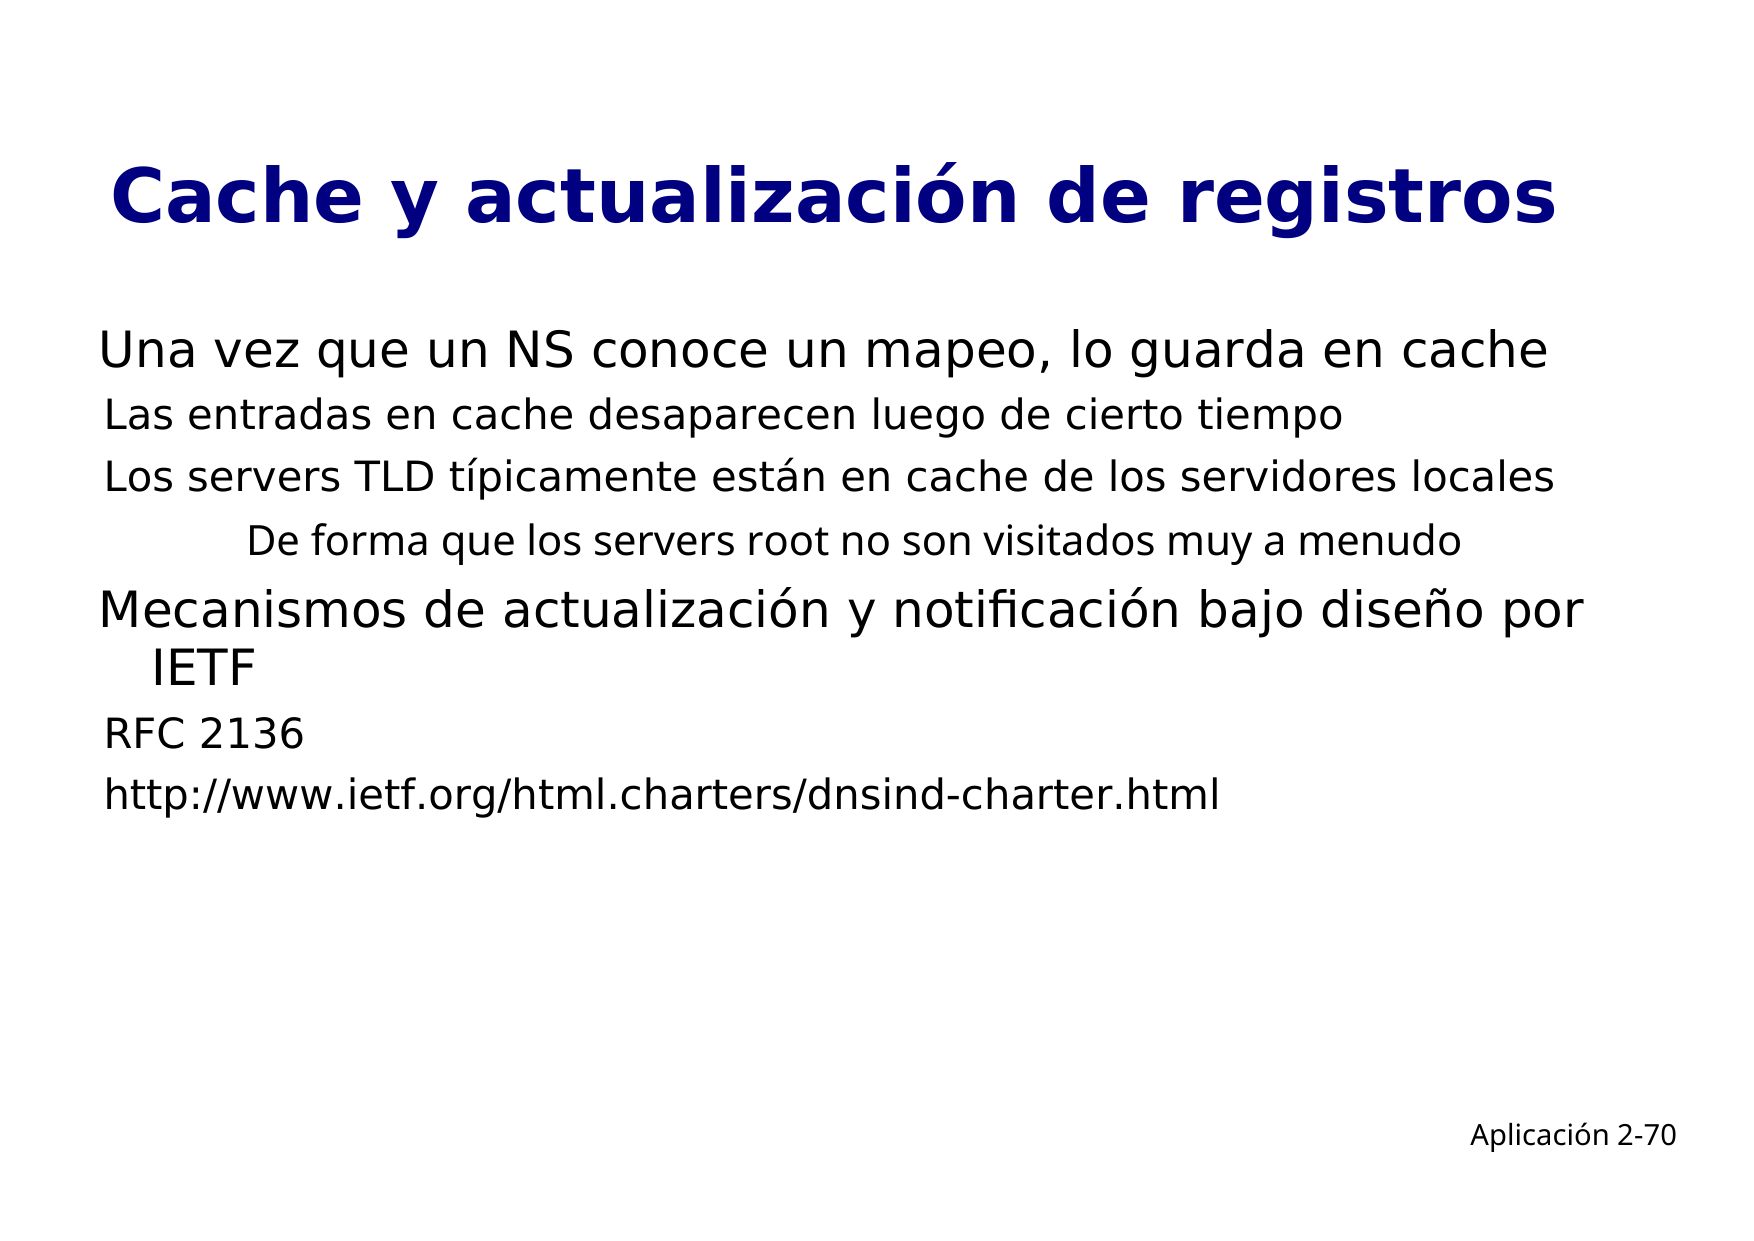

# Cache y actualización de registros
Una vez que un NS conoce un mapeo, lo guarda en cache
Las entradas en cache desaparecen luego de cierto tiempo
Los servers TLD típicamente están en cache de los servidores locales
De forma que los servers root no son visitados muy a menudo
Mecanismos de actualización y notificación bajo diseño por IETF
RFC 2136
http://www.ietf.org/html.charters/dnsind-charter.html